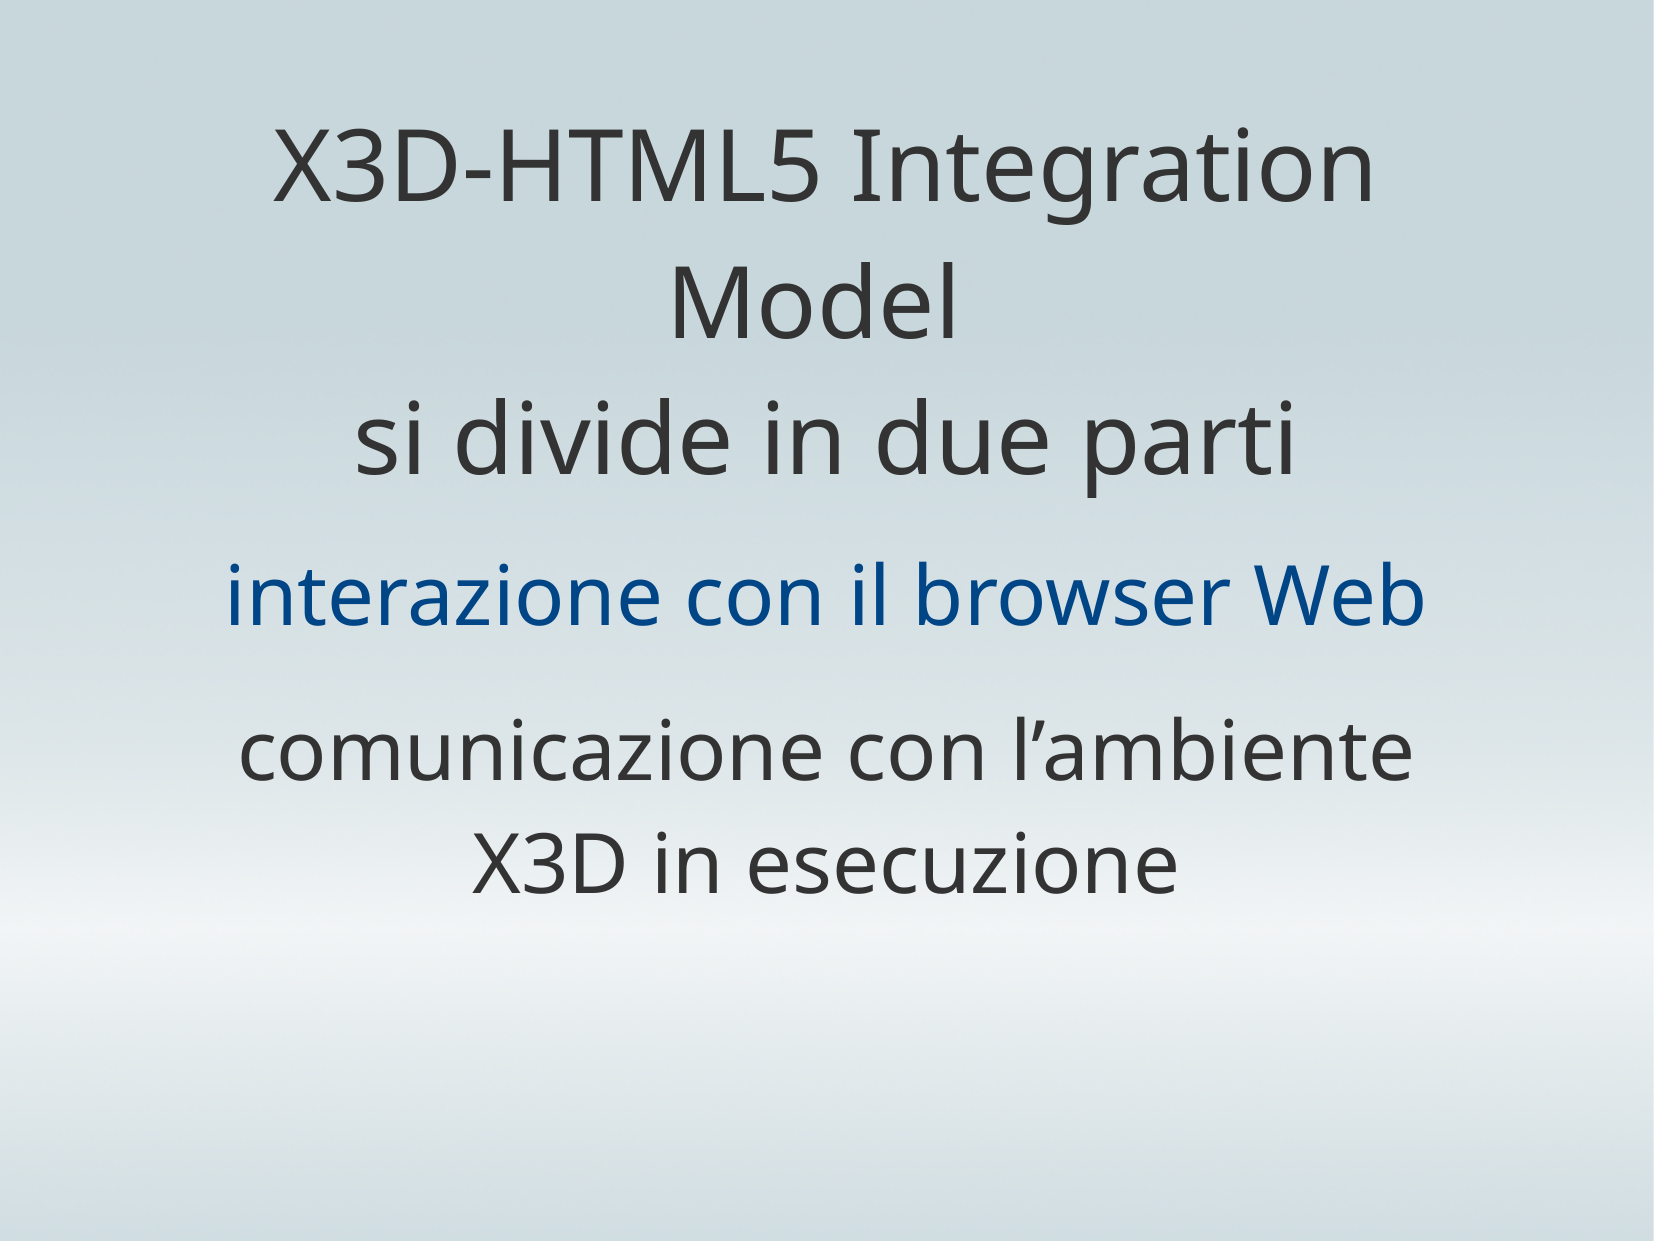

X3D-HTML5 Integration Model
si divide in due parti
interazione con il browser Web
comunicazione con l’ambiente
X3D in esecuzione